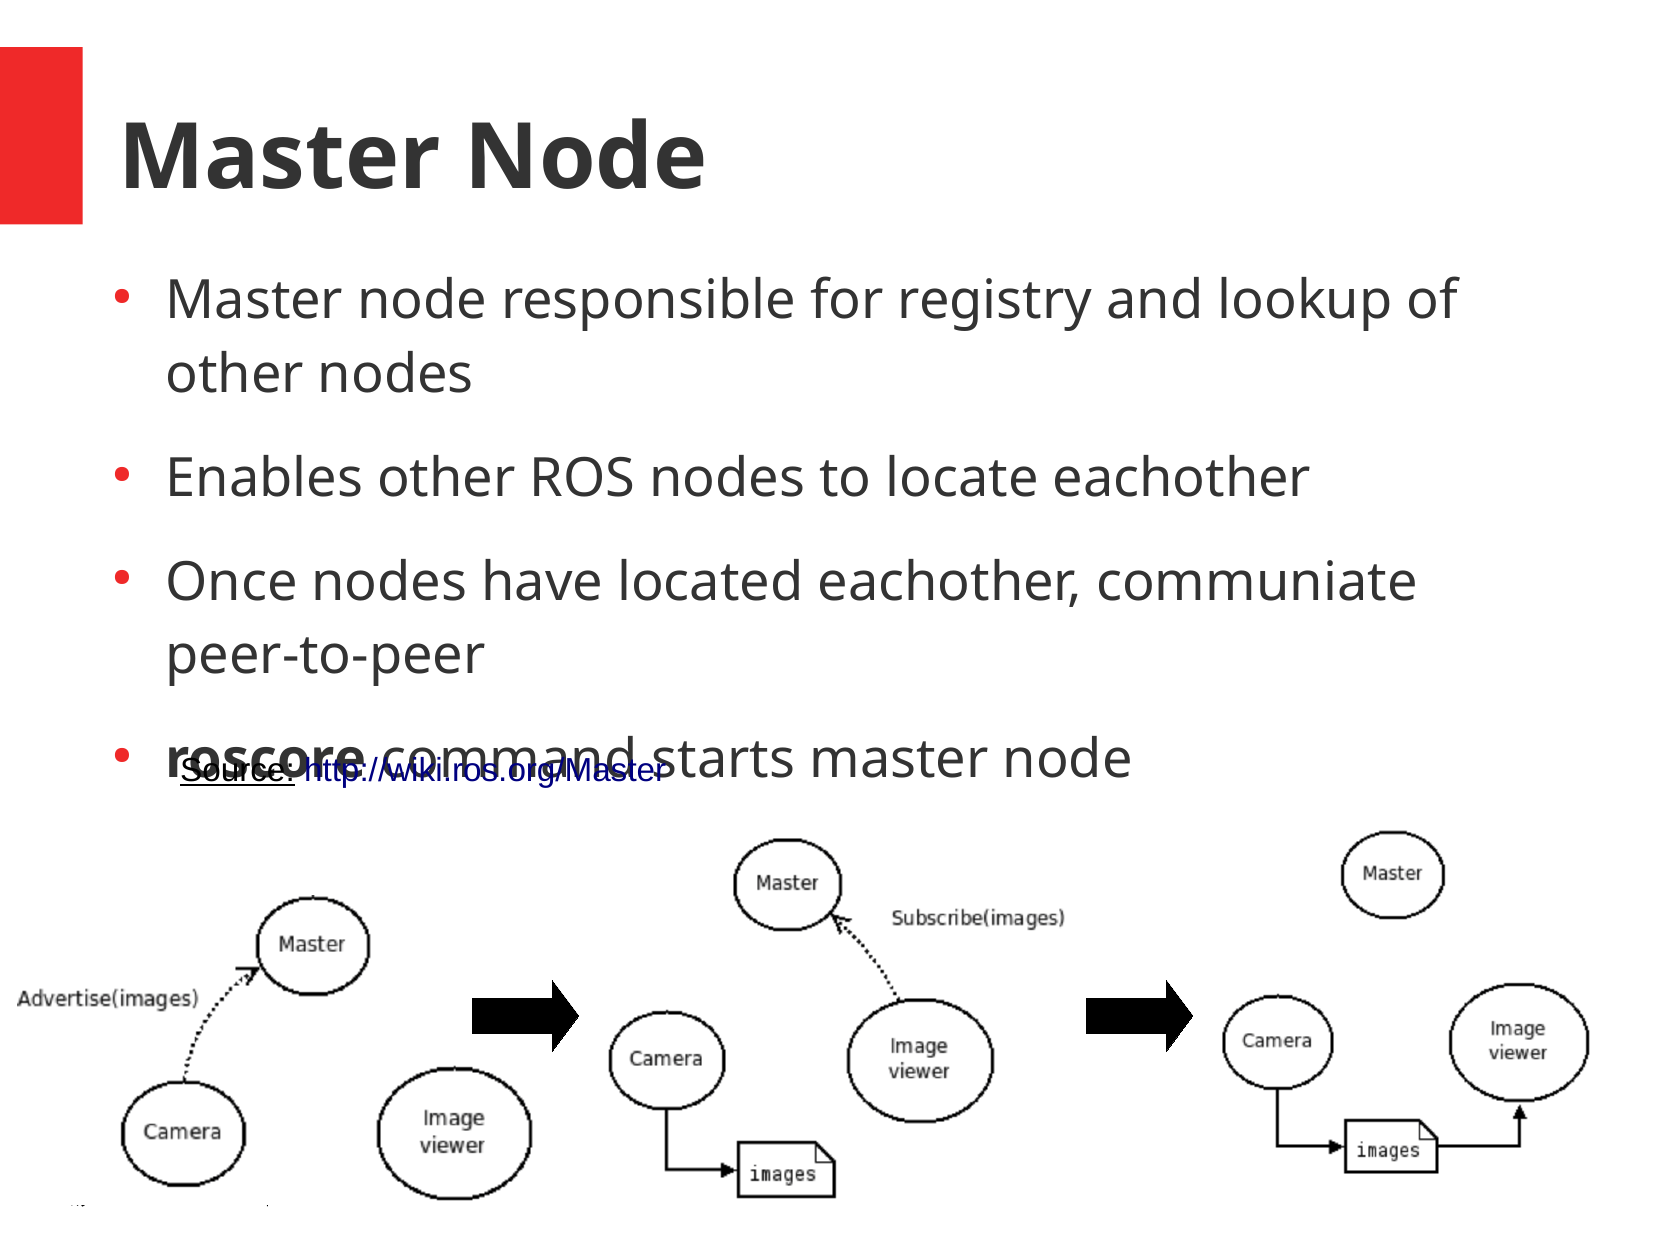

# Master Node
Master node responsible for registry and lookup of other nodes
Enables other ROS nodes to locate eachother
Once nodes have located eachother, communiate peer-to-peer
roscore command starts master node
Source: http://wiki.ros.org/Master
6